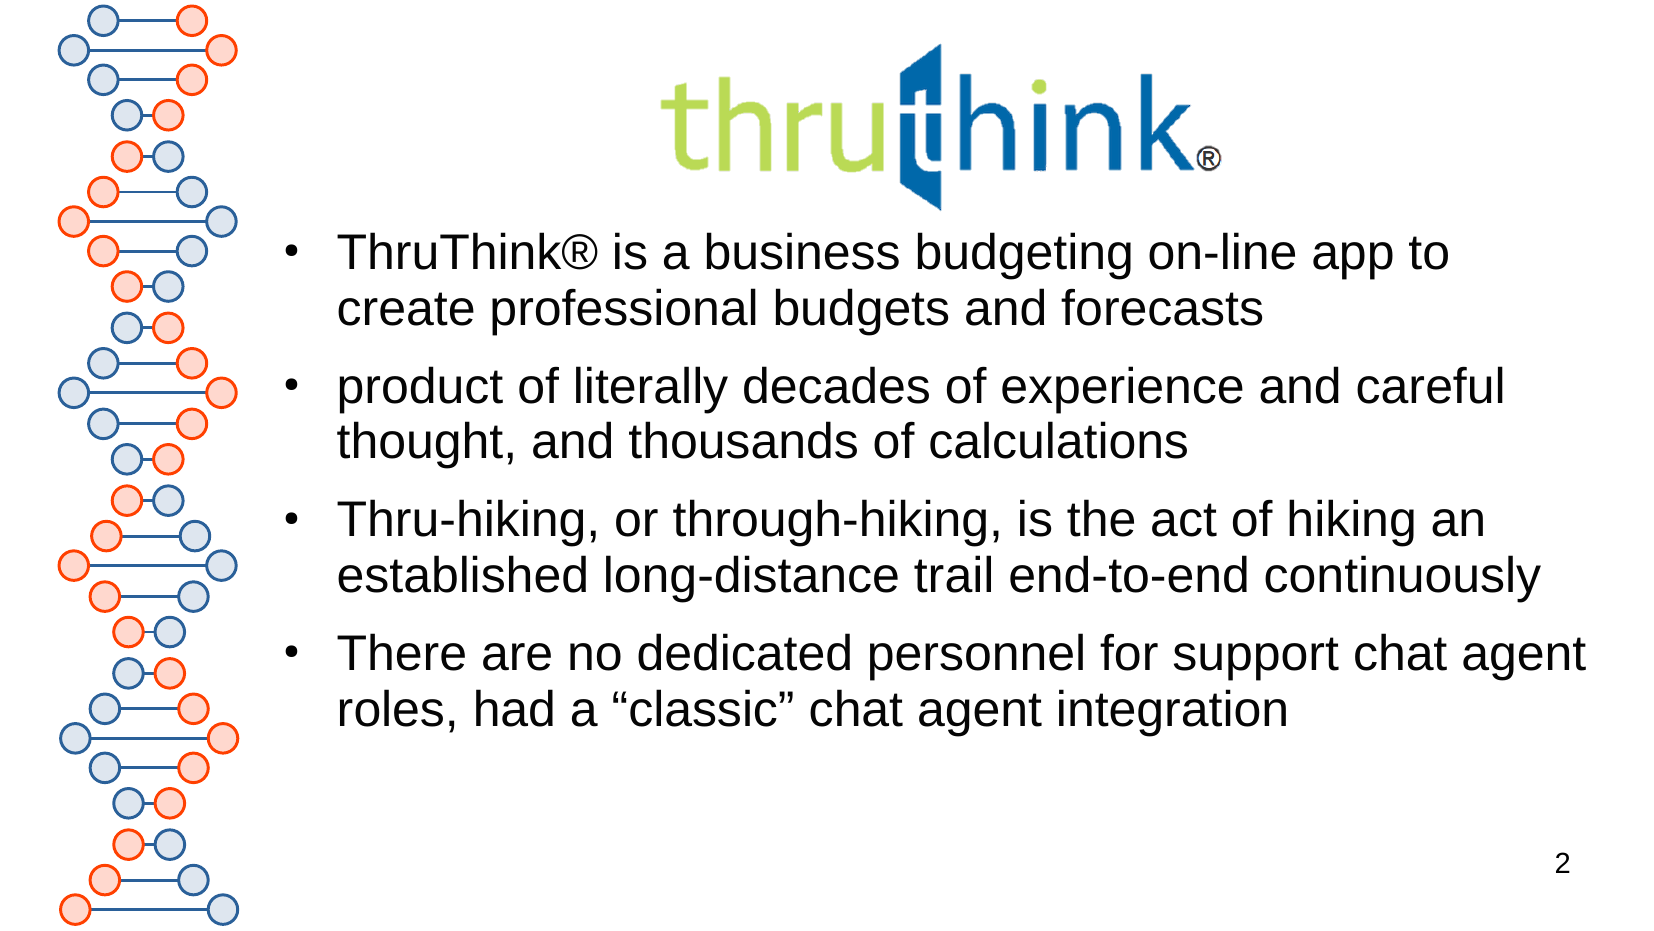

# ThruThink® is a business budgeting on-line app to create professional budgets and forecasts
product of literally decades of experience and careful thought, and thousands of calculations
Thru-hiking, or through-hiking, is the act of hiking an established long-distance trail end-to-end continuously
There are no dedicated personnel for support chat agent roles, had a “classic” chat agent integration
2